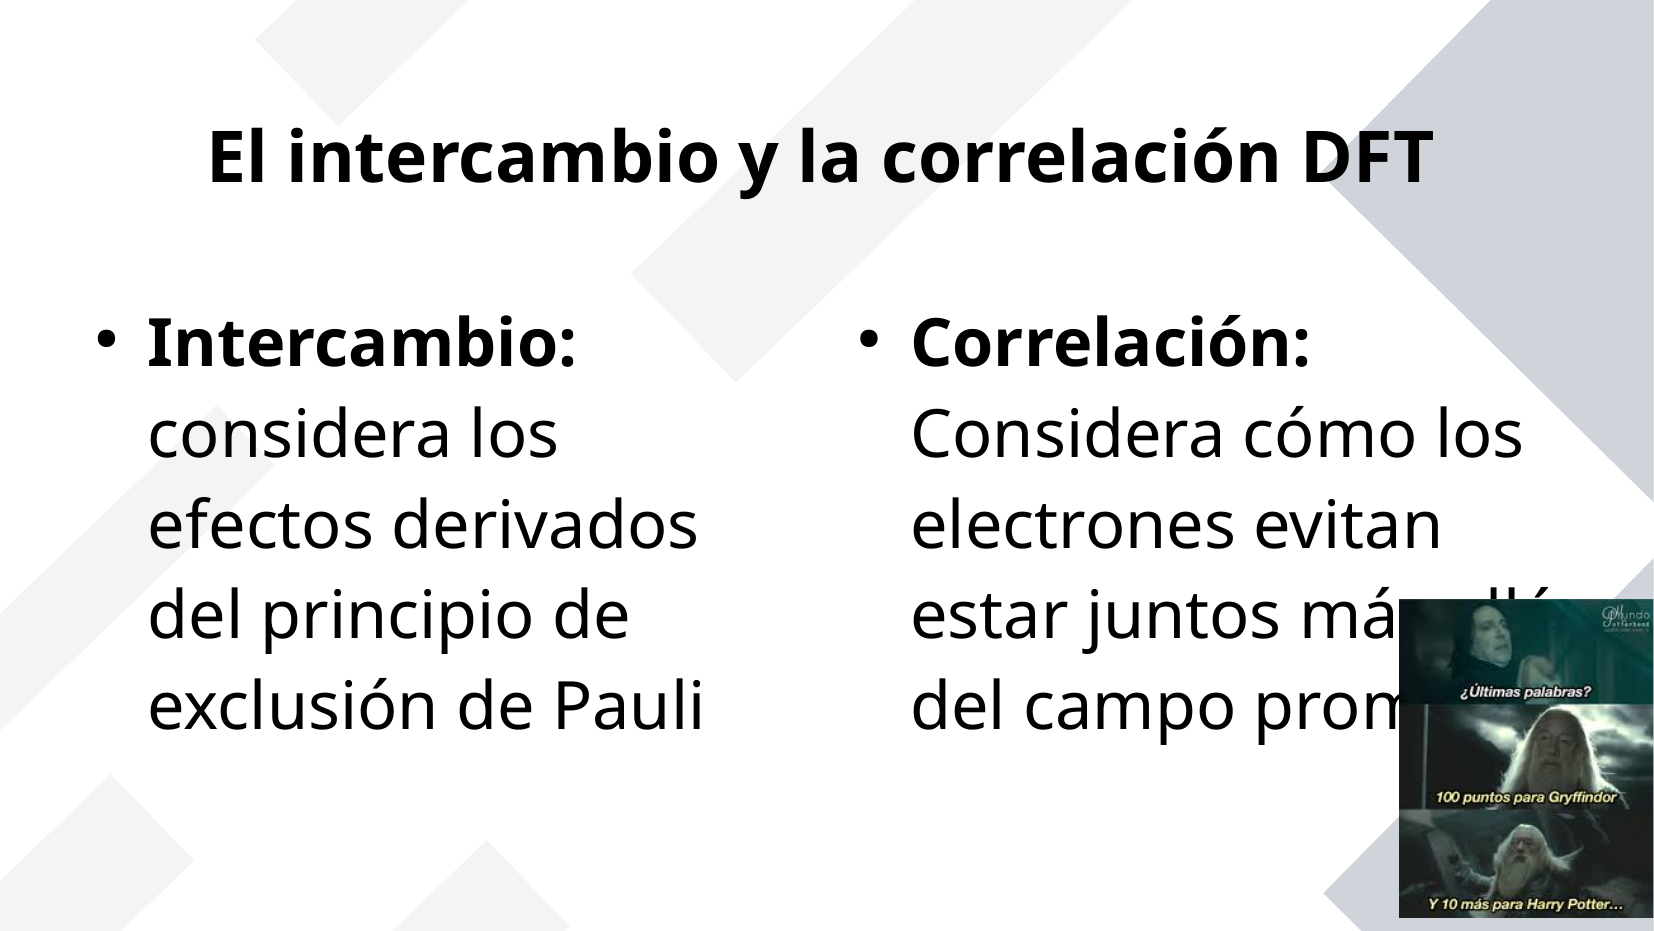

# El intercambio y la correlación DFT
Intercambio: considera los efectos derivados del principio de exclusión de Pauli
Correlación: Considera cómo los electrones evitan estar juntos más allá del campo promedio